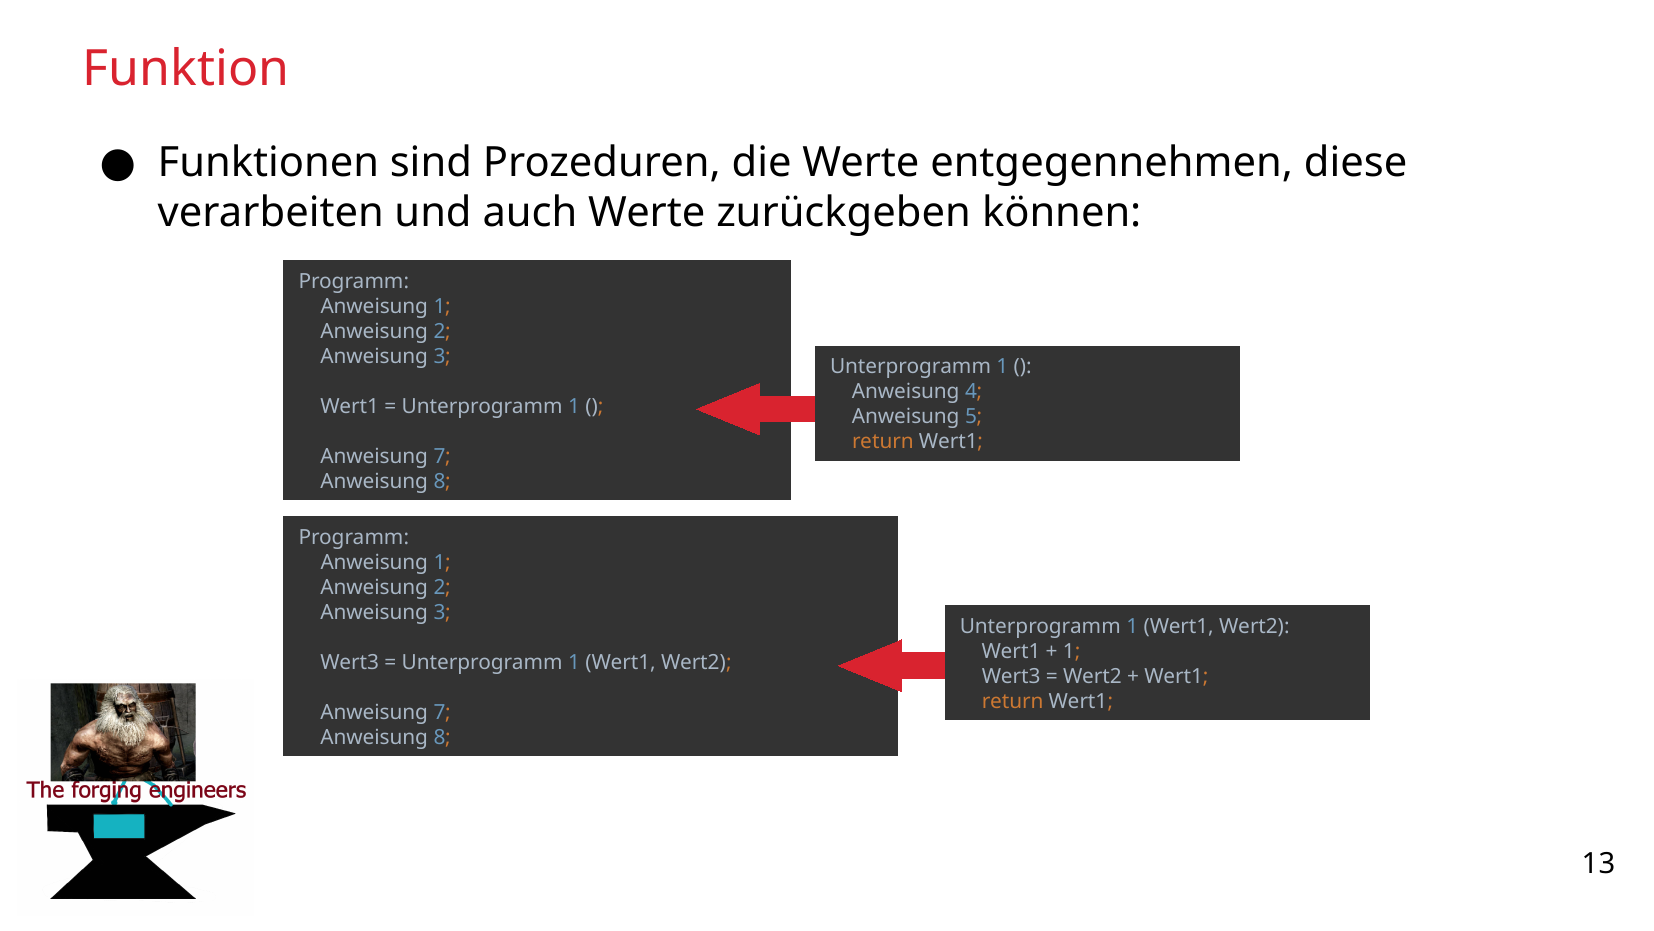

# Funktion
Funktionen sind Prozeduren, die Werte entgegennehmen, diese verarbeiten und auch Werte zurückgeben können:
Programm:
 Anweisung 1;
 Anweisung 2;
 Anweisung 3;
 Wert1 = Unterprogramm 1 ();
 Anweisung 7;
 Anweisung 8;
Unterprogramm 1 ():
 Anweisung 4;
 Anweisung 5;
 return Wert1;
Programm:
 Anweisung 1;
 Anweisung 2;
 Anweisung 3;
 Wert3 = Unterprogramm 1 (Wert1, Wert2);
 Anweisung 7;
 Anweisung 8;
Unterprogramm 1 (Wert1, Wert2):
 Wert1 + 1;
 Wert3 = Wert2 + Wert1;
 return Wert1;